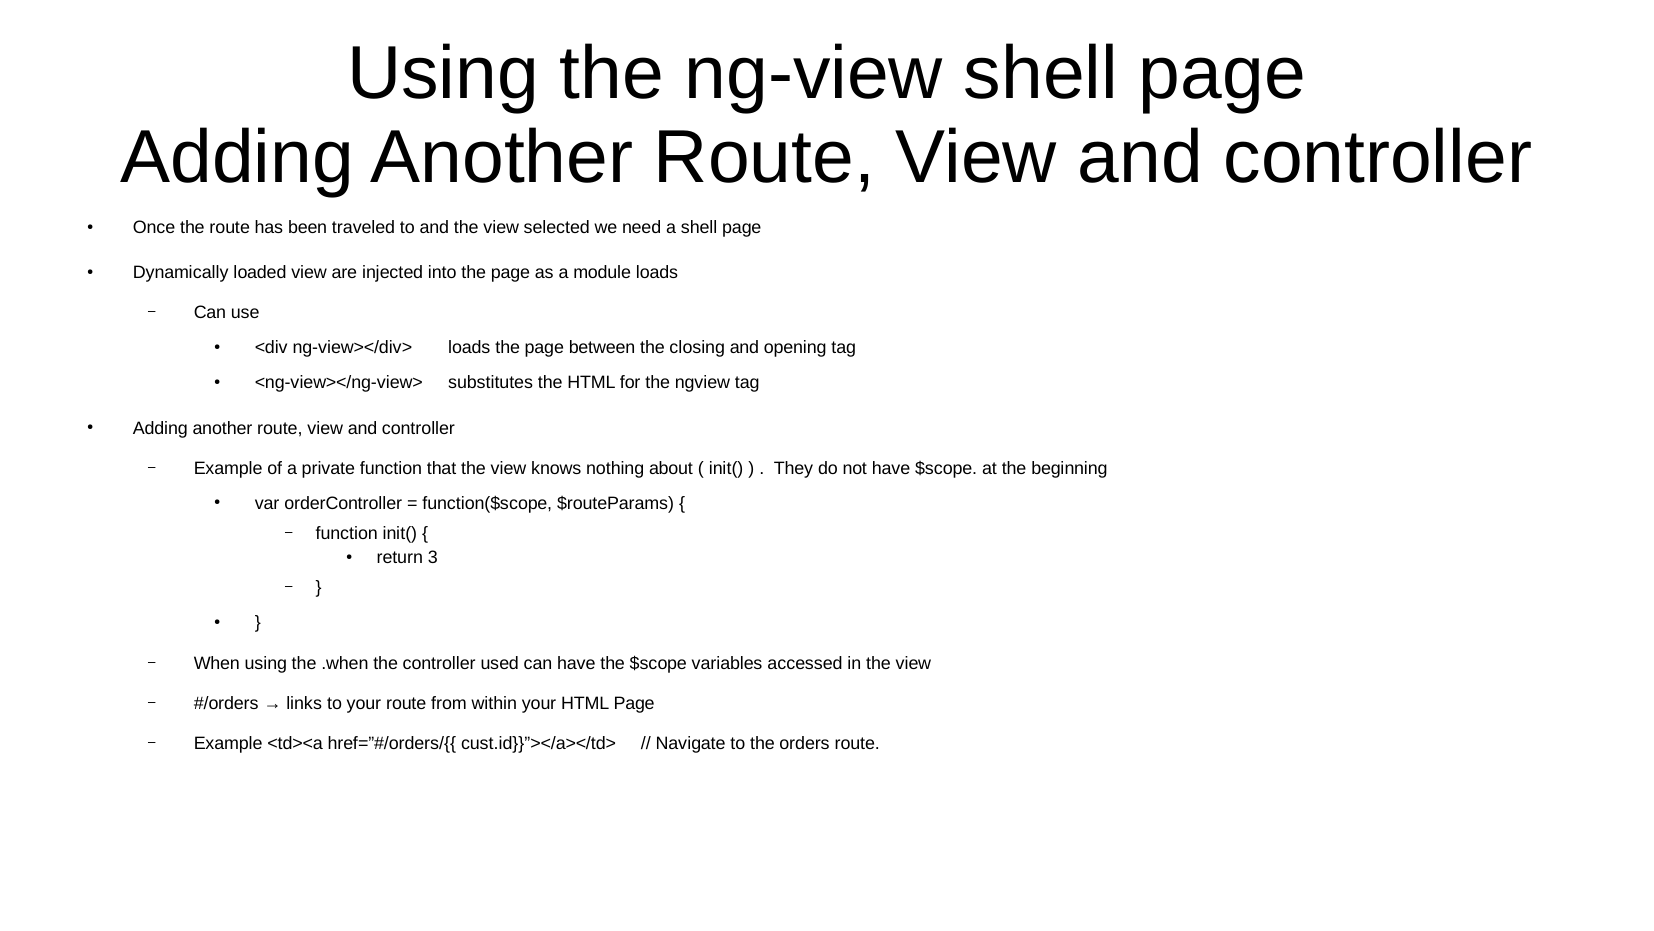

# Using the ng-view shell page Adding Another Route, View and controller
Once the route has been traveled to and the view selected we need a shell page
Dynamically loaded view are injected into the page as a module loads
Can use
<div ng-view></div> 		loads the page between the closing and opening tag
<ng-view></ng-view>		substitutes the HTML for the ngview tag
Adding another route, view and controller
Example of a private function that the view knows nothing about ( init() ) . They do not have $scope. at the beginning
var orderController = function($scope, $routeParams) {
function init() {
return 3
}
}
When using the .when the controller used can have the $scope variables accessed in the view
#/orders → links to your route from within your HTML Page
Example <td><a href=”#/orders/{{ cust.id}}”></a></td> // Navigate to the orders route.